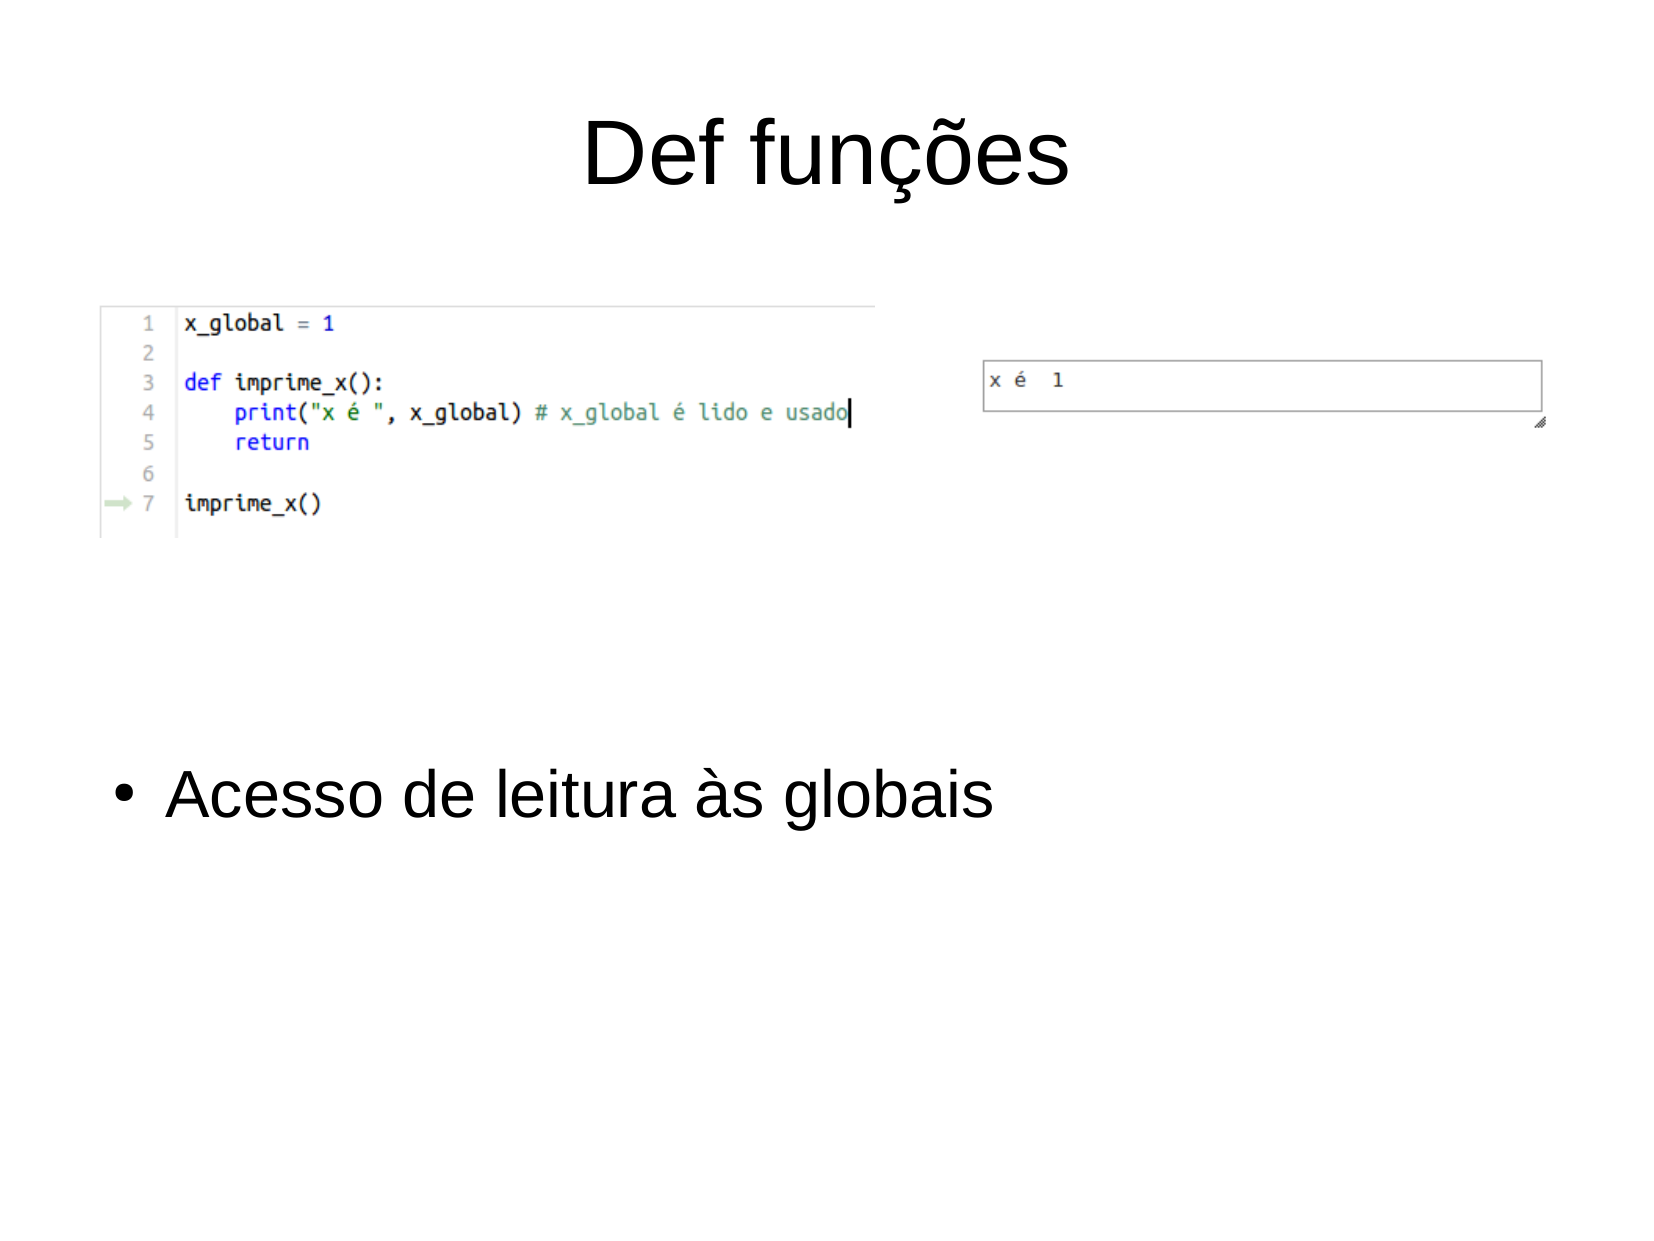

# Def funções
Acesso de leitura às globais